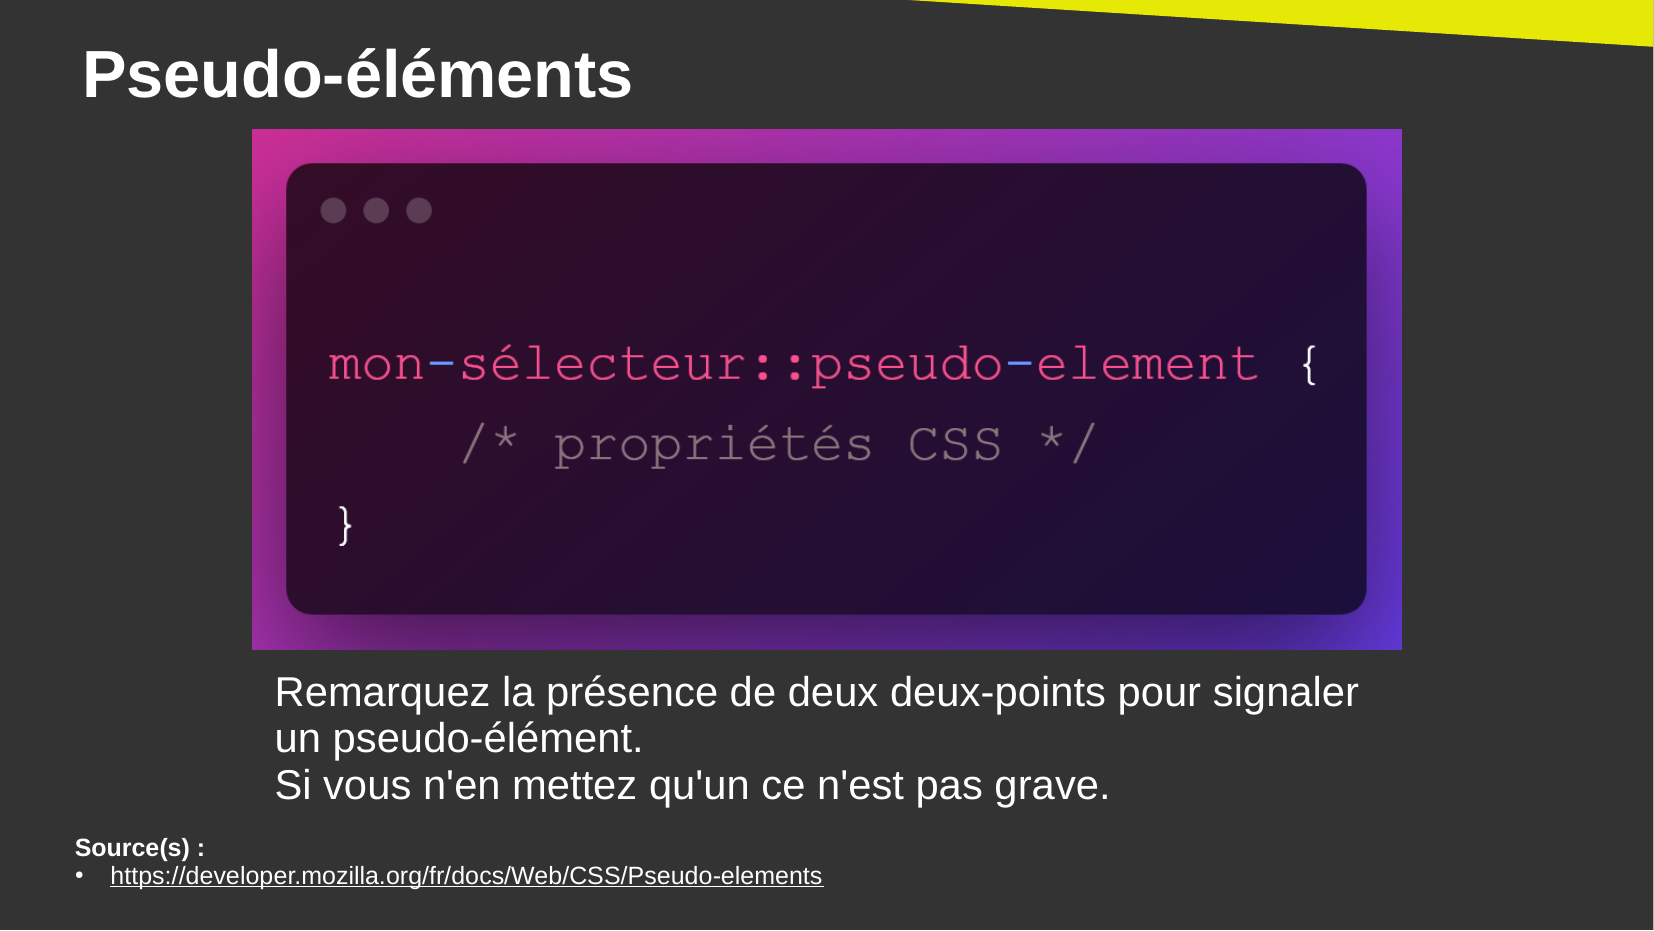

# Pseudo-éléments
Remarquez la présence de deux deux-points pour signaler un pseudo-élément.
Si vous n'en mettez qu'un ce n'est pas grave.
Source(s) :
https://developer.mozilla.org/fr/docs/Web/CSS/Pseudo-elements